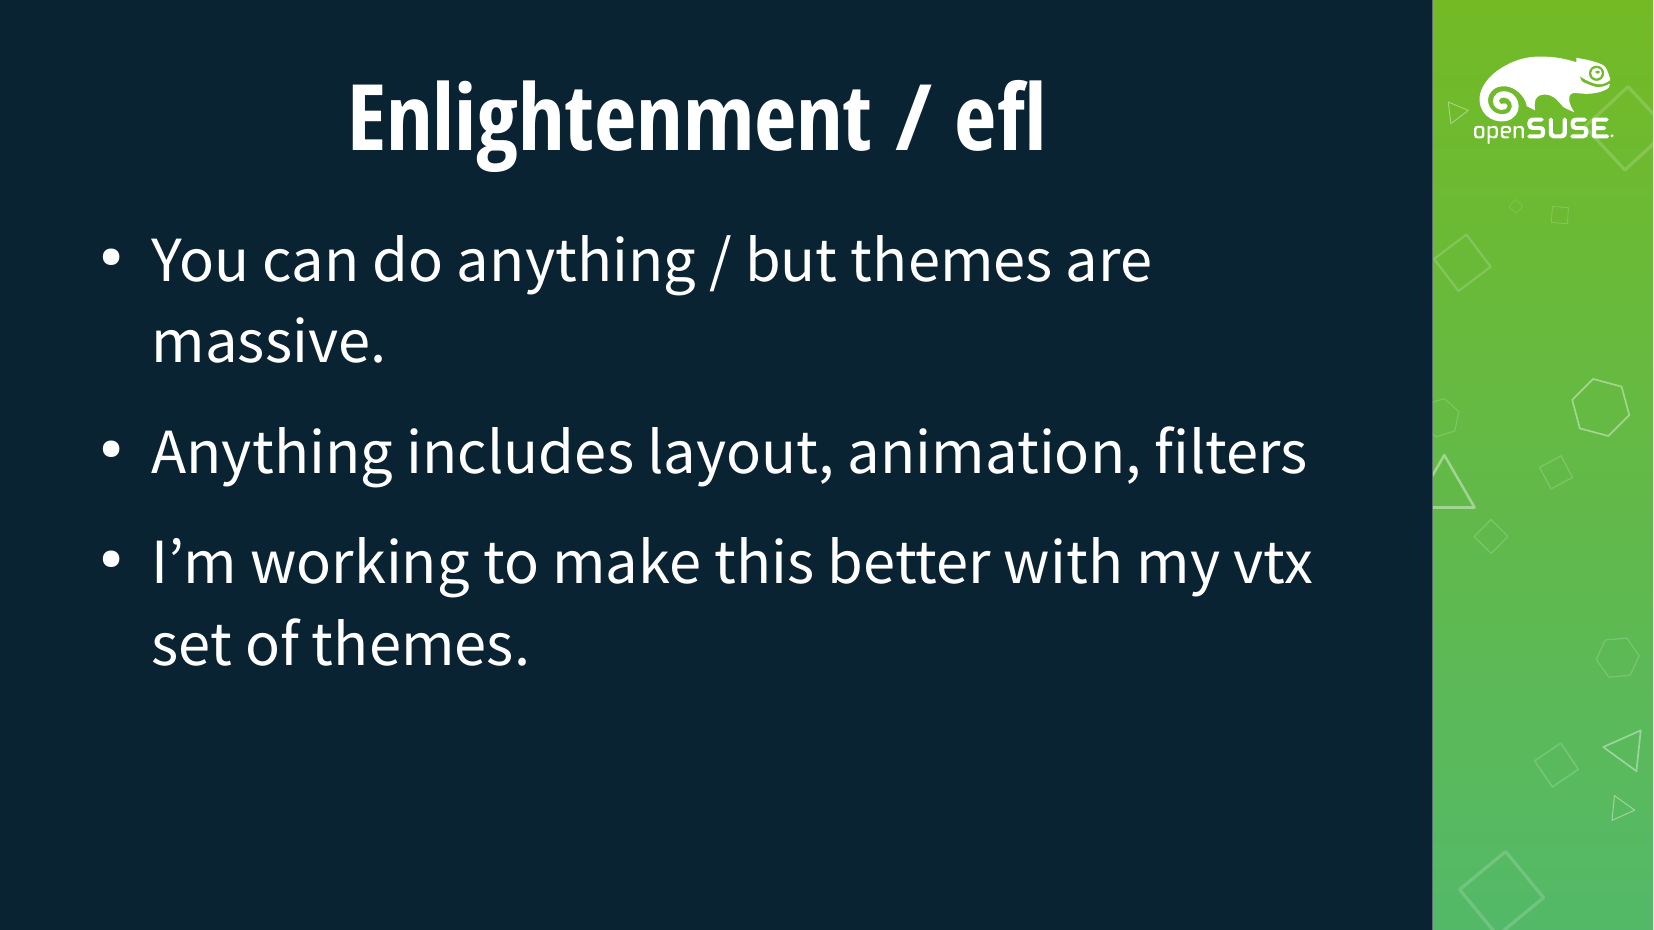

# Enlightenment / efl
You can do anything / but themes are massive.
Anything includes layout, animation, filters
I’m working to make this better with my vtx set of themes.